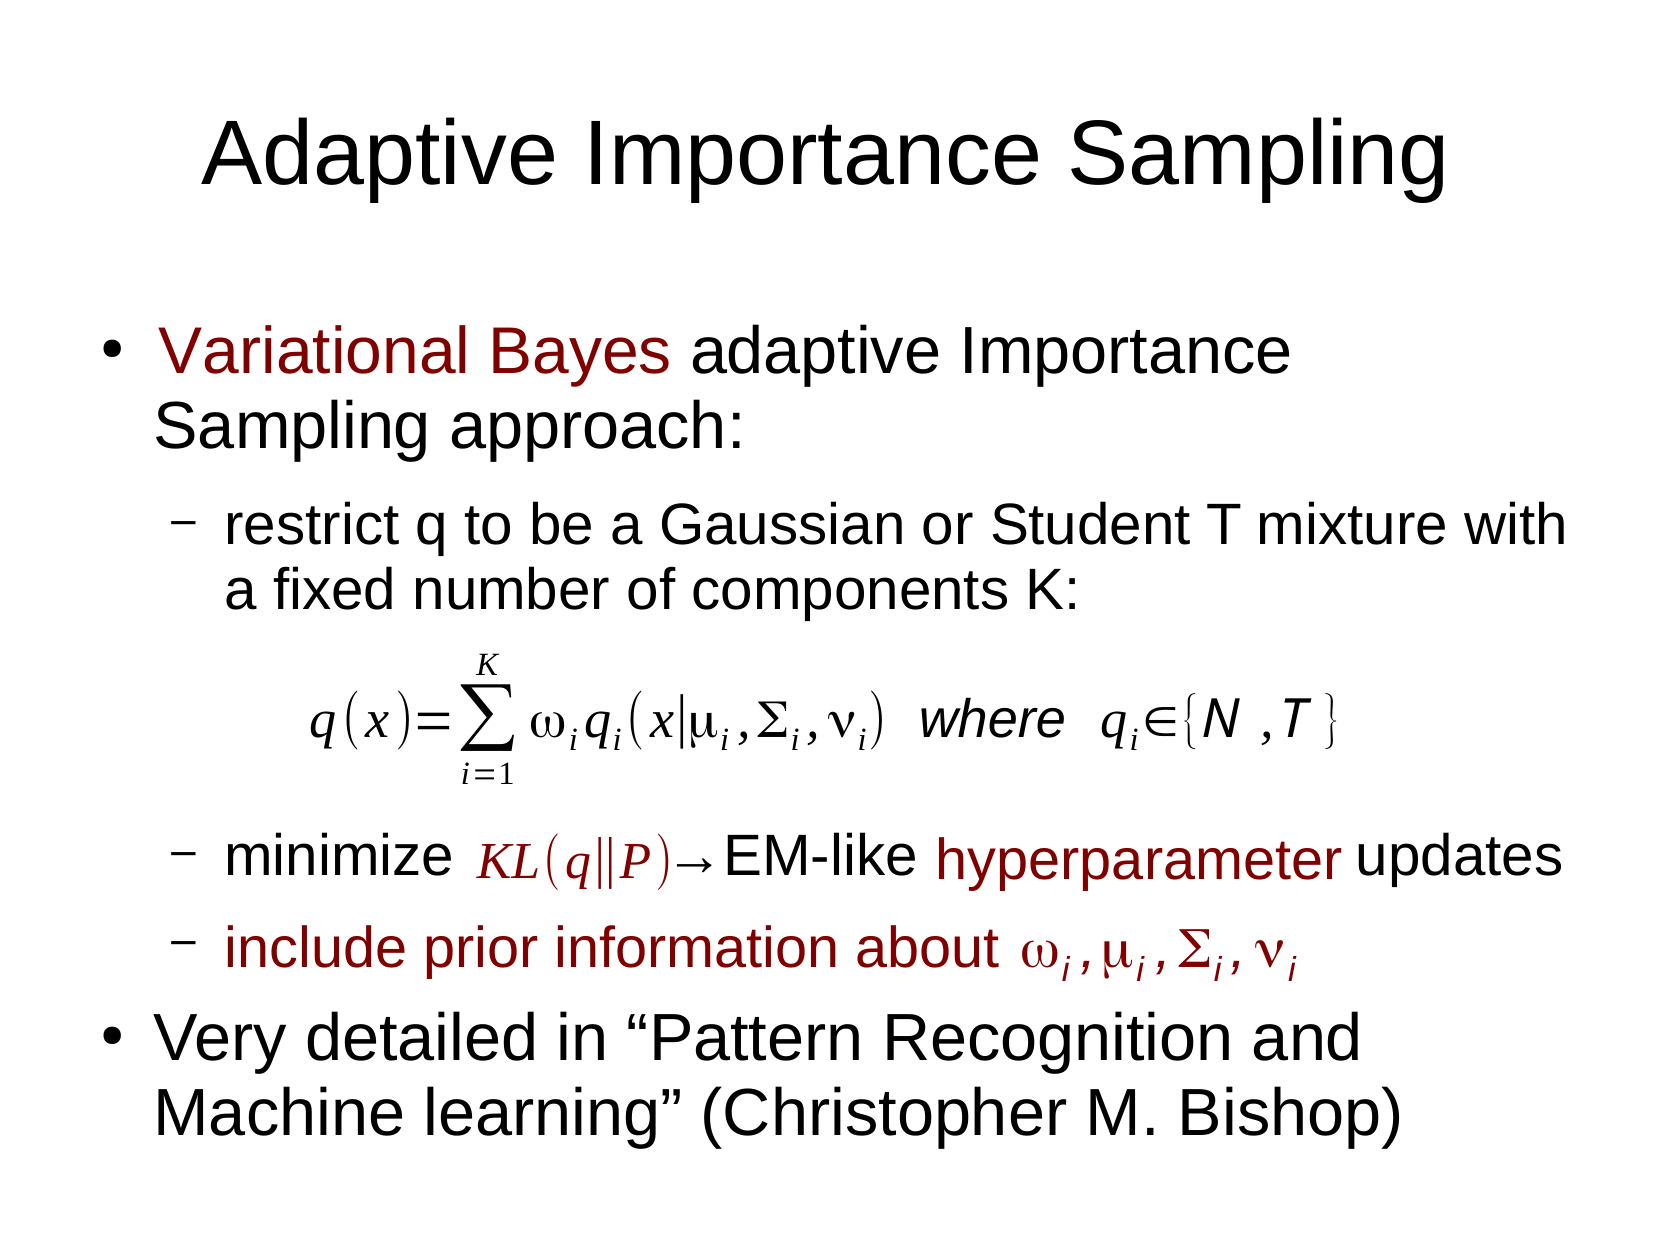

# Adaptive Importance Sampling
 adaptive Importance Sampling approach:
restrict q to be a Gaussian or Student T mixture with a fixed number of components K:
minimize →EM-like updates
Very detailed in “Pattern Recognition and Machine learning” (Christopher M. Bishop)